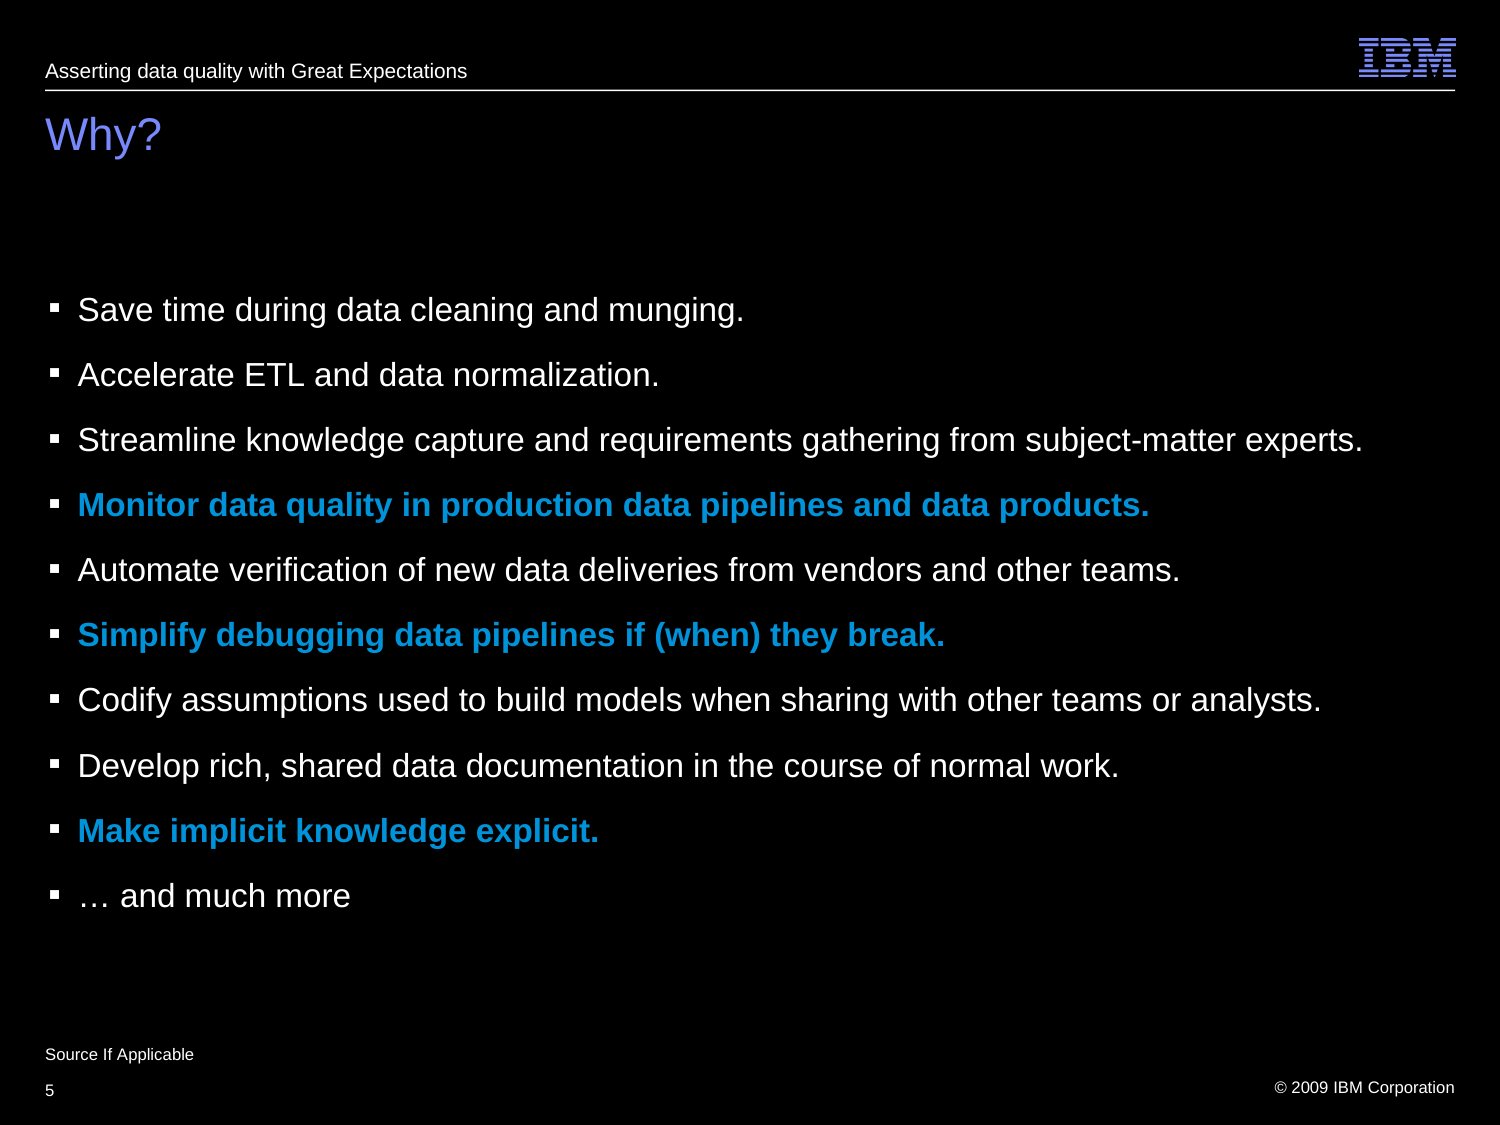

Asserting data quality with Great Expectations
# Why?
Save time during data cleaning and munging.
Accelerate ETL and data normalization.
Streamline knowledge capture and requirements gathering from subject-matter experts.
Monitor data quality in production data pipelines and data products.
Automate verification of new data deliveries from vendors and other teams.
Simplify debugging data pipelines if (when) they break.
Codify assumptions used to build models when sharing with other teams or analysts.
Develop rich, shared data documentation in the course of normal work.
Make implicit knowledge explicit.
… and much more
 Source If Applicable
5